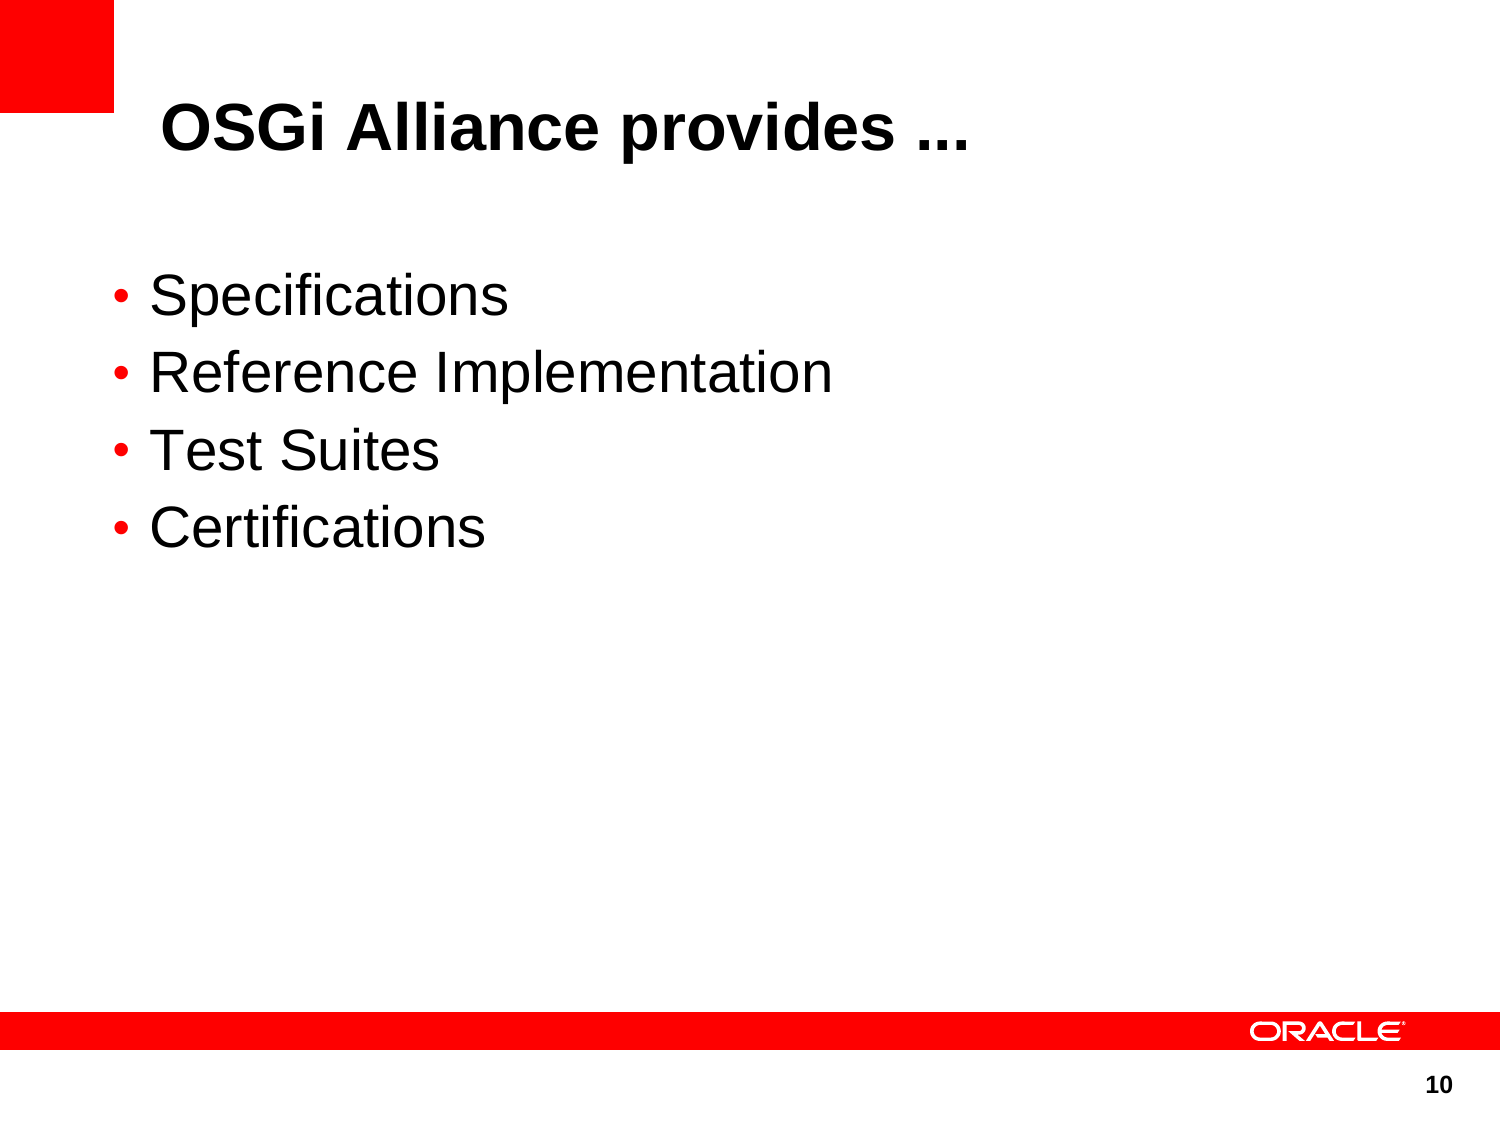

# OSGi Alliance provides ...
Specifications
Reference Implementation
Test Suites
Certifications